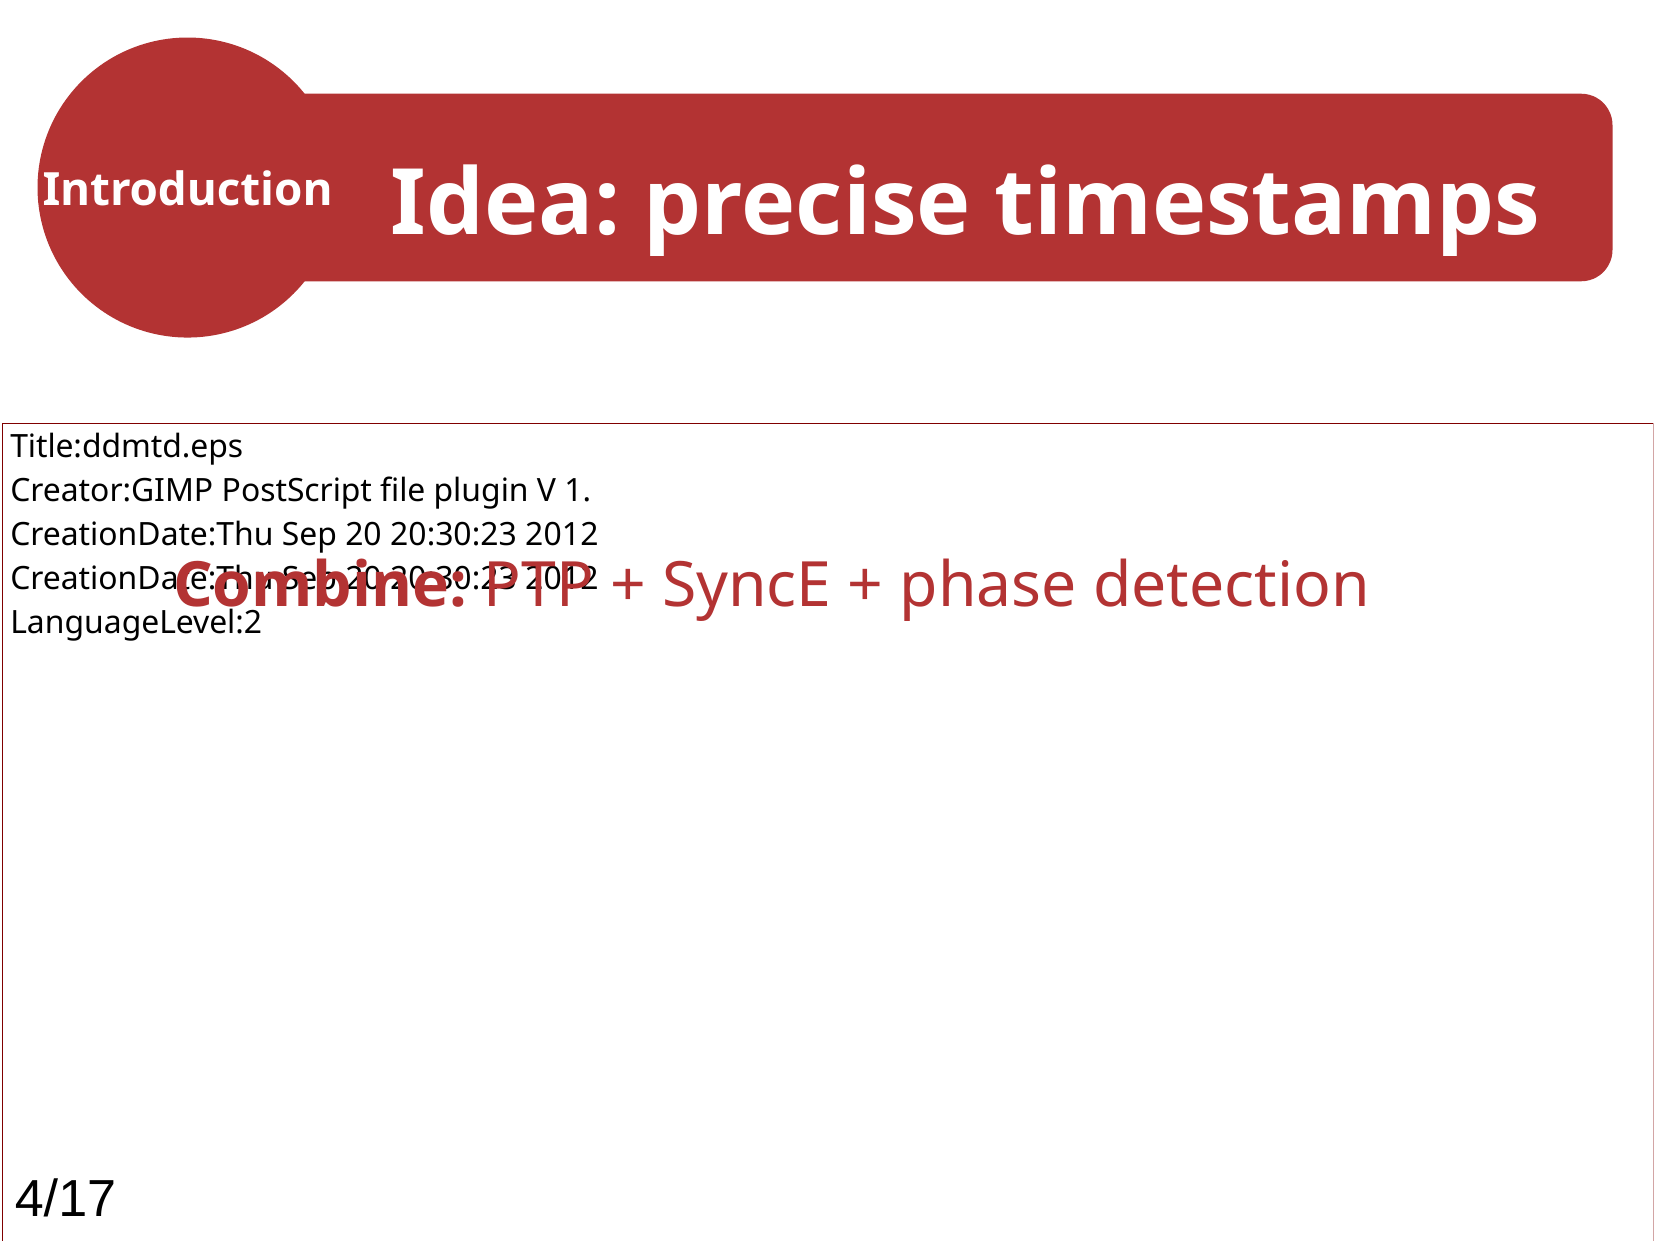

Introduction
Idea: precise timestamps
Combine: PTP + SyncE + phase detection
4/17